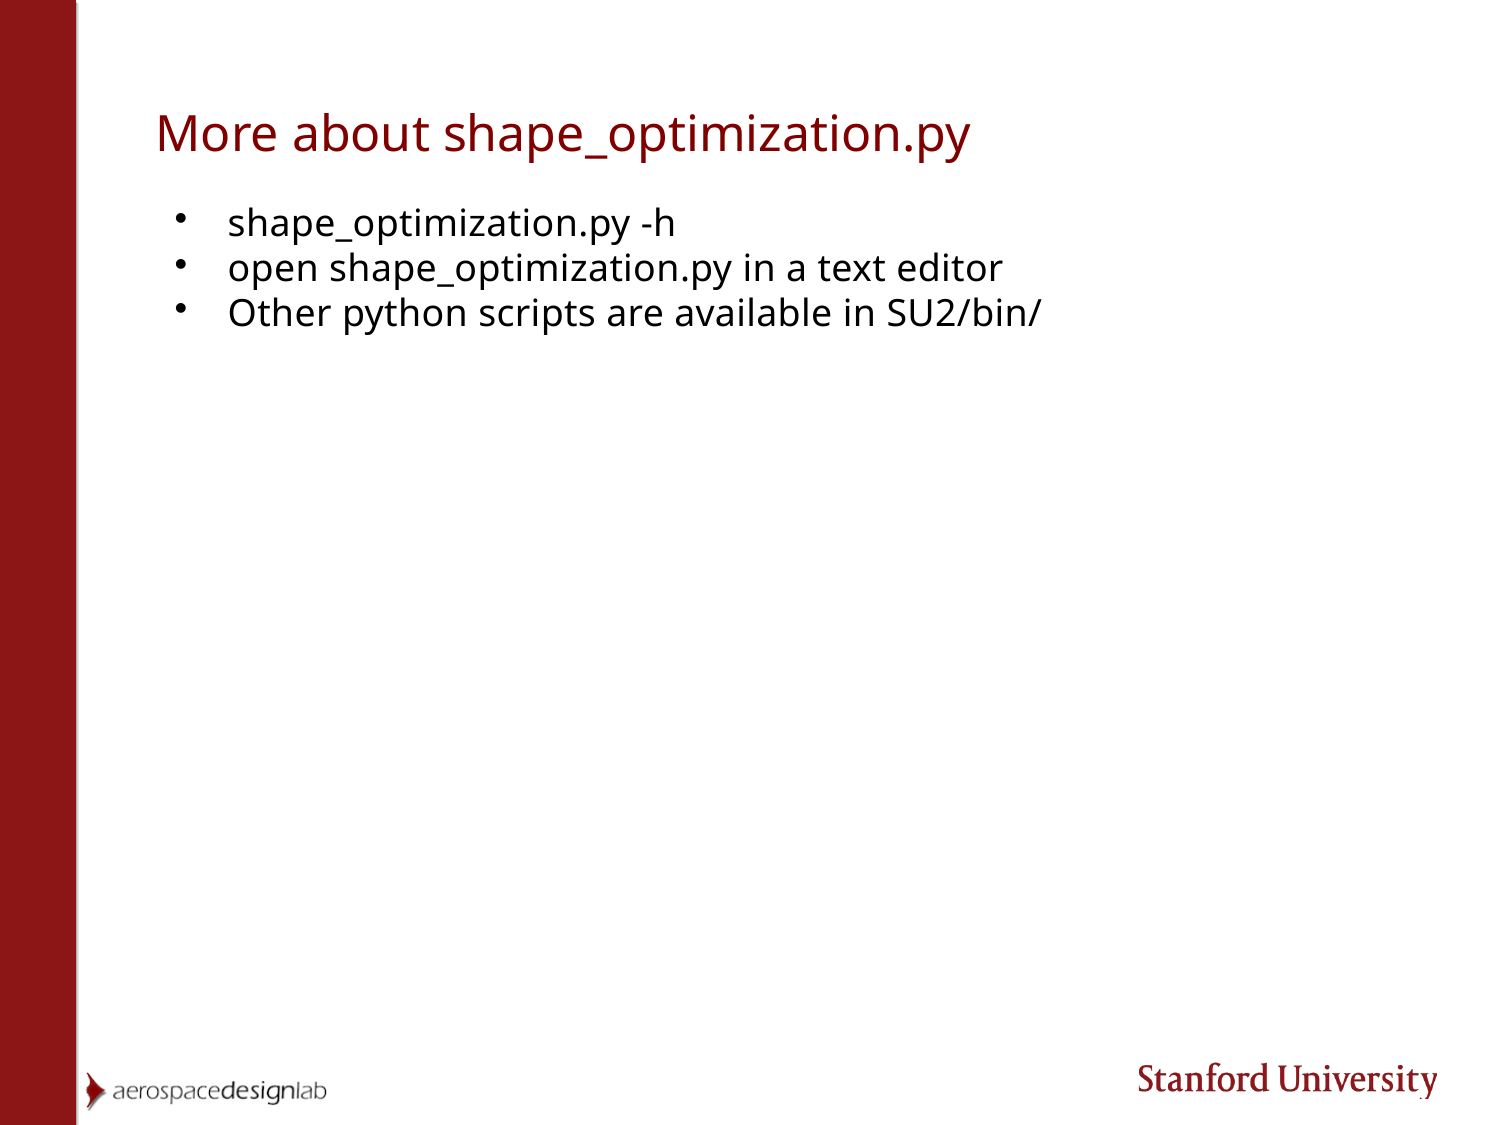

More about shape_optimization.py
shape_optimization.py -h
open shape_optimization.py in a text editor
Other python scripts are available in SU2/bin/